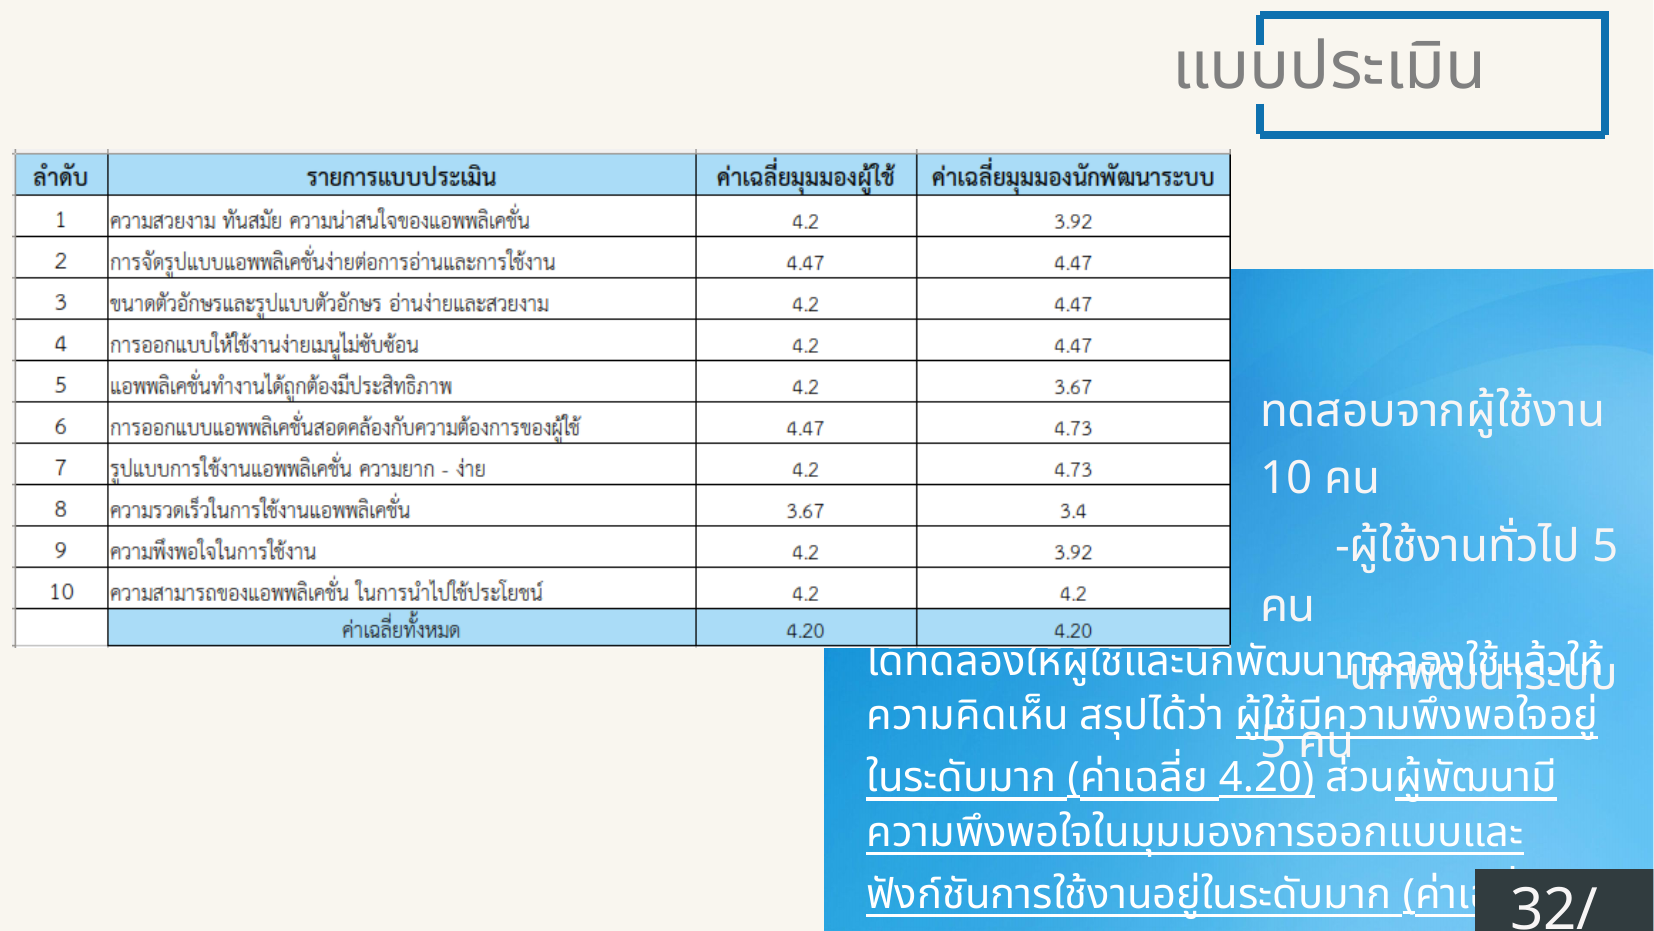

# แบบประเมิน
ทดสอบจากผู้ใช้งาน 10 คน
	-ผู้ใช้งานทั่วไป 5 คน
	-นักพัฒนาระบบ 5 คน
ได้ทดลองให้ผู้ใช้และนักพัฒนาทดลองใช้แล้วให้ความคิดเห็น สรุปได้ว่า ผู้ใช้มีความพึงพอใจอยู่ในระดับมาก (ค่าเฉลี่ย 4.20) ส่วนผู้พัฒนามีความพึงพอใจในมุมมองการออกแบบและฟังก์ชันการใช้งานอยู่ในระดับมาก (ค่าเฉลี่ย 4.20)
32/33